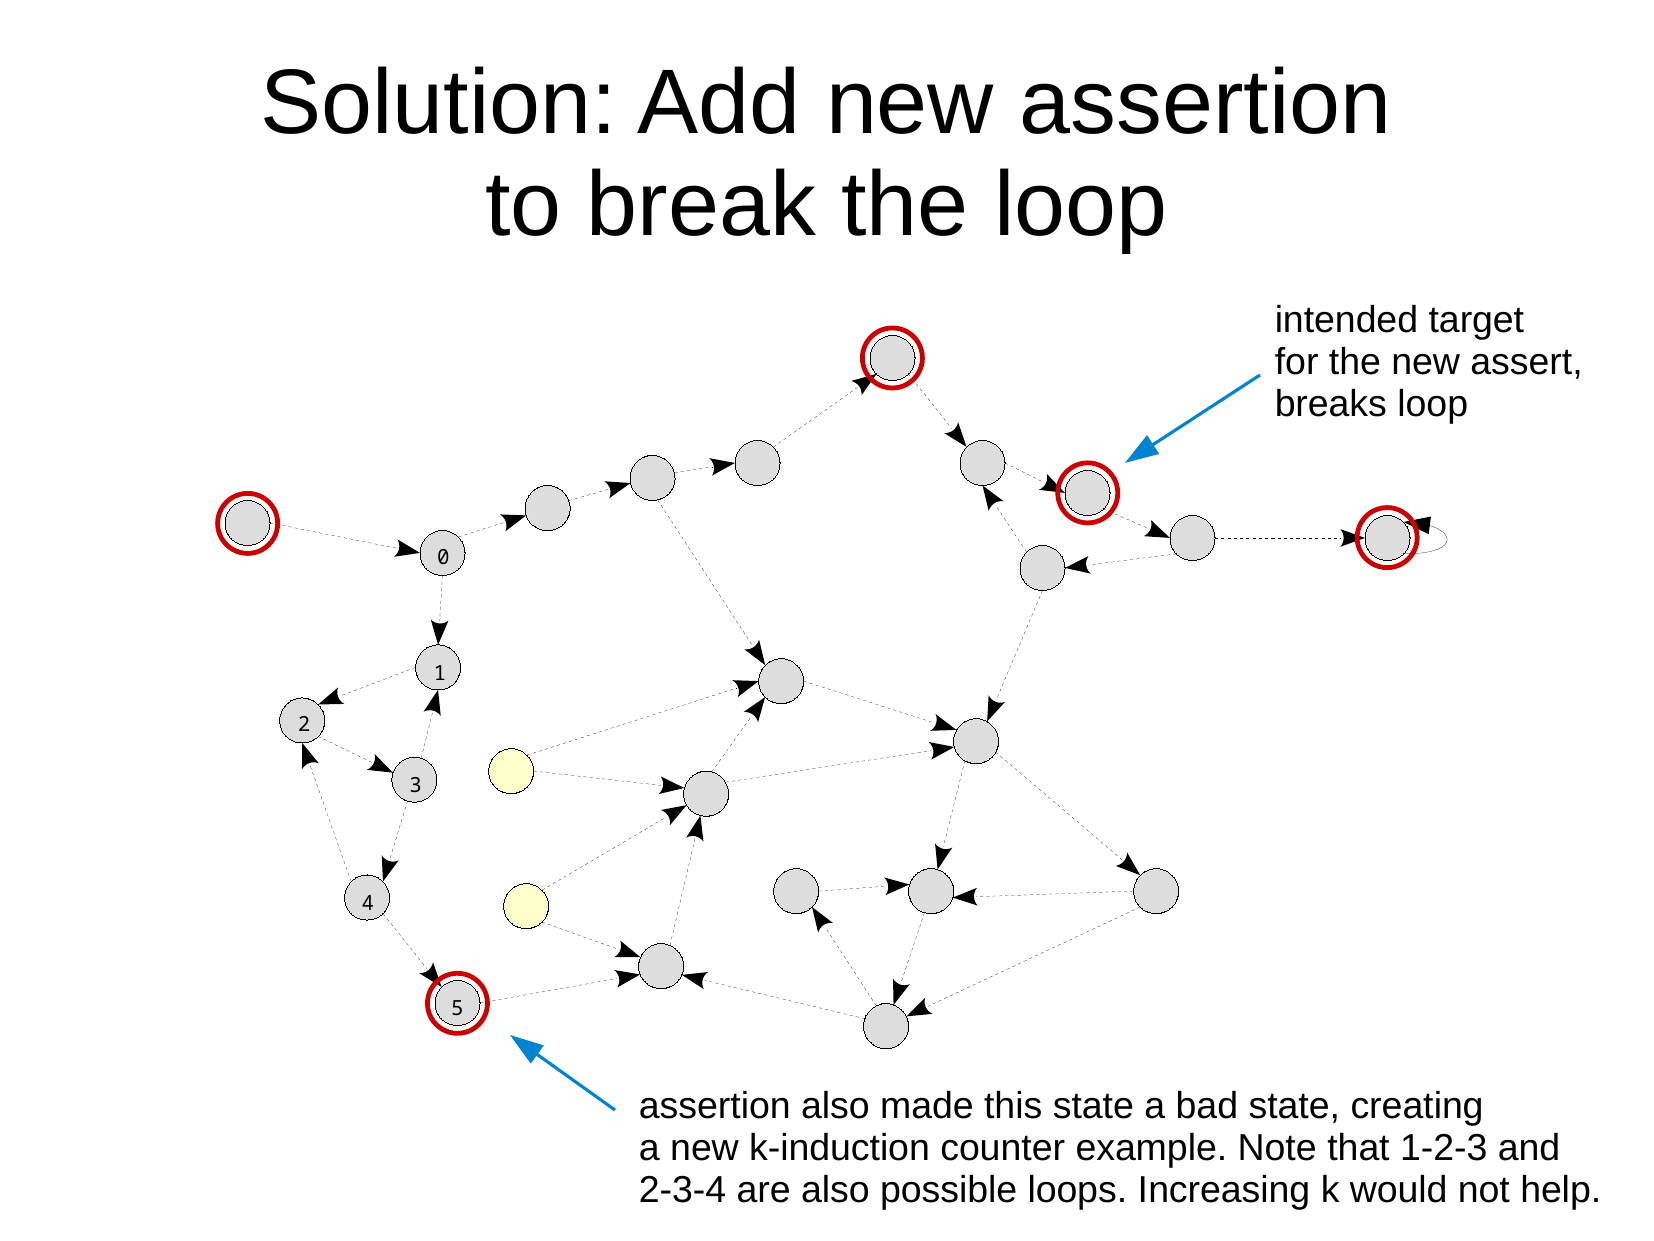

# Solution: Add new assertion to break the loop
intended target
for the new assert, breaks loop
0
1
2
3
4
5
assertion also made this state a bad state, creating
a new k-induction counter example. Note that 1-2-3 and
2-3-4 are also possible loops. Increasing k would not help.